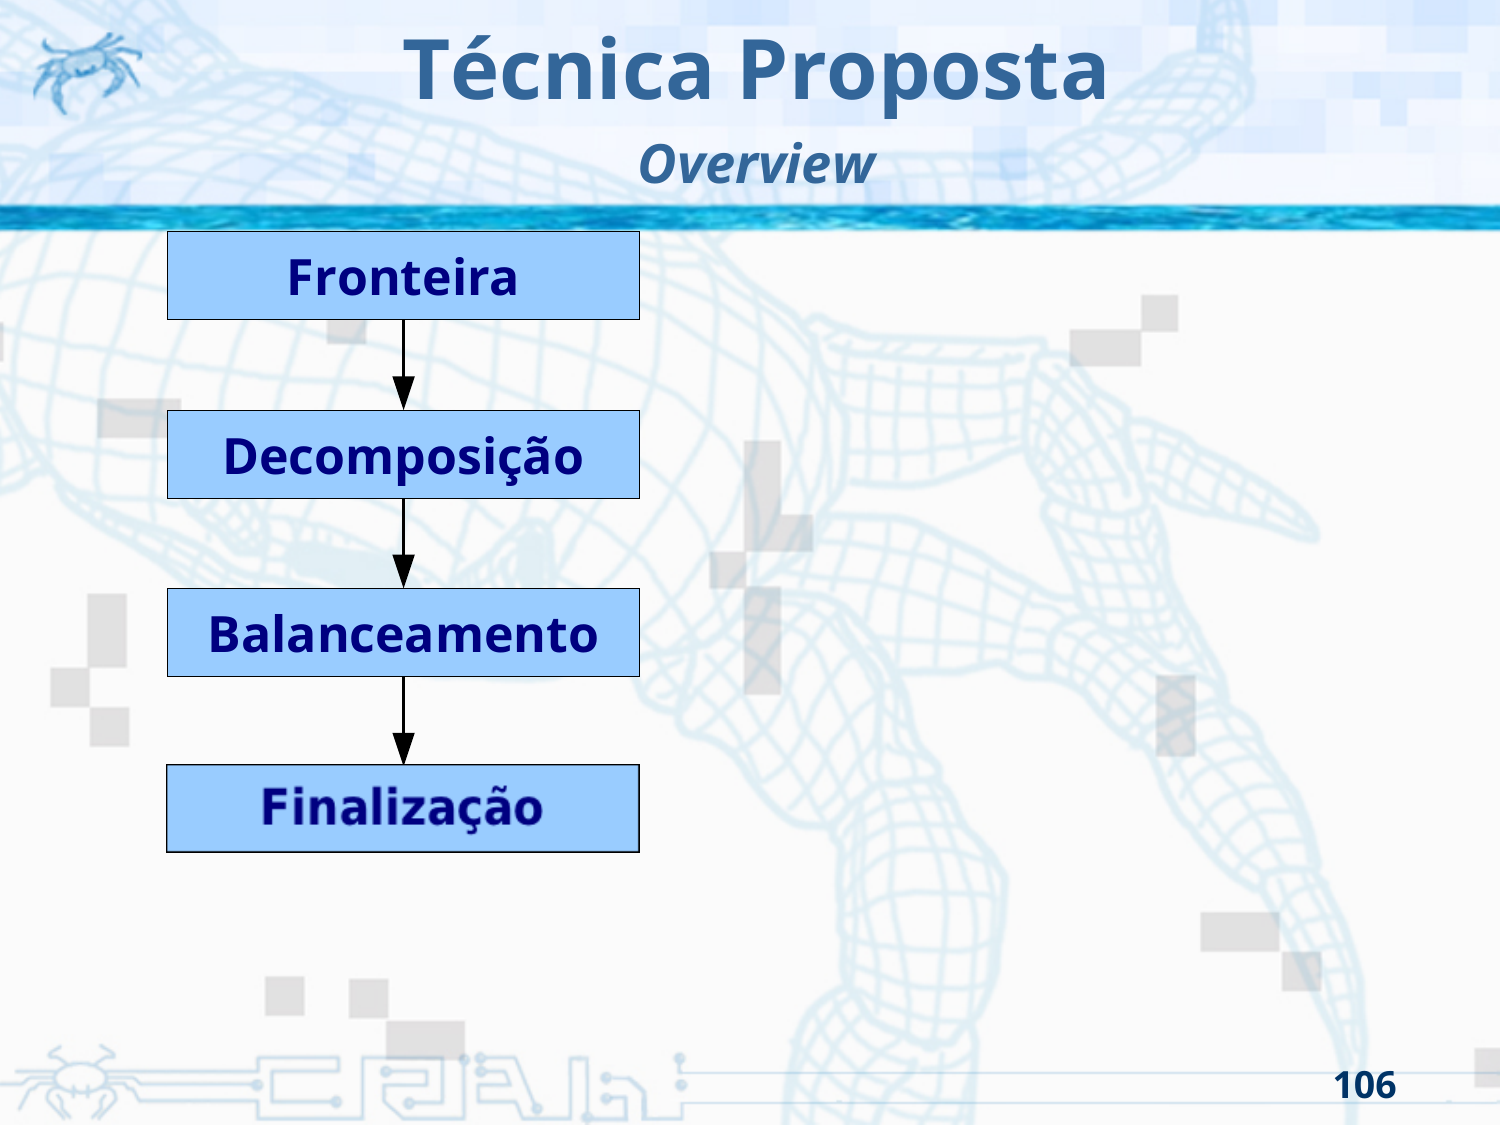

# Técnica Proposta Overview
Fronteira
Decomposição
Balanceamento